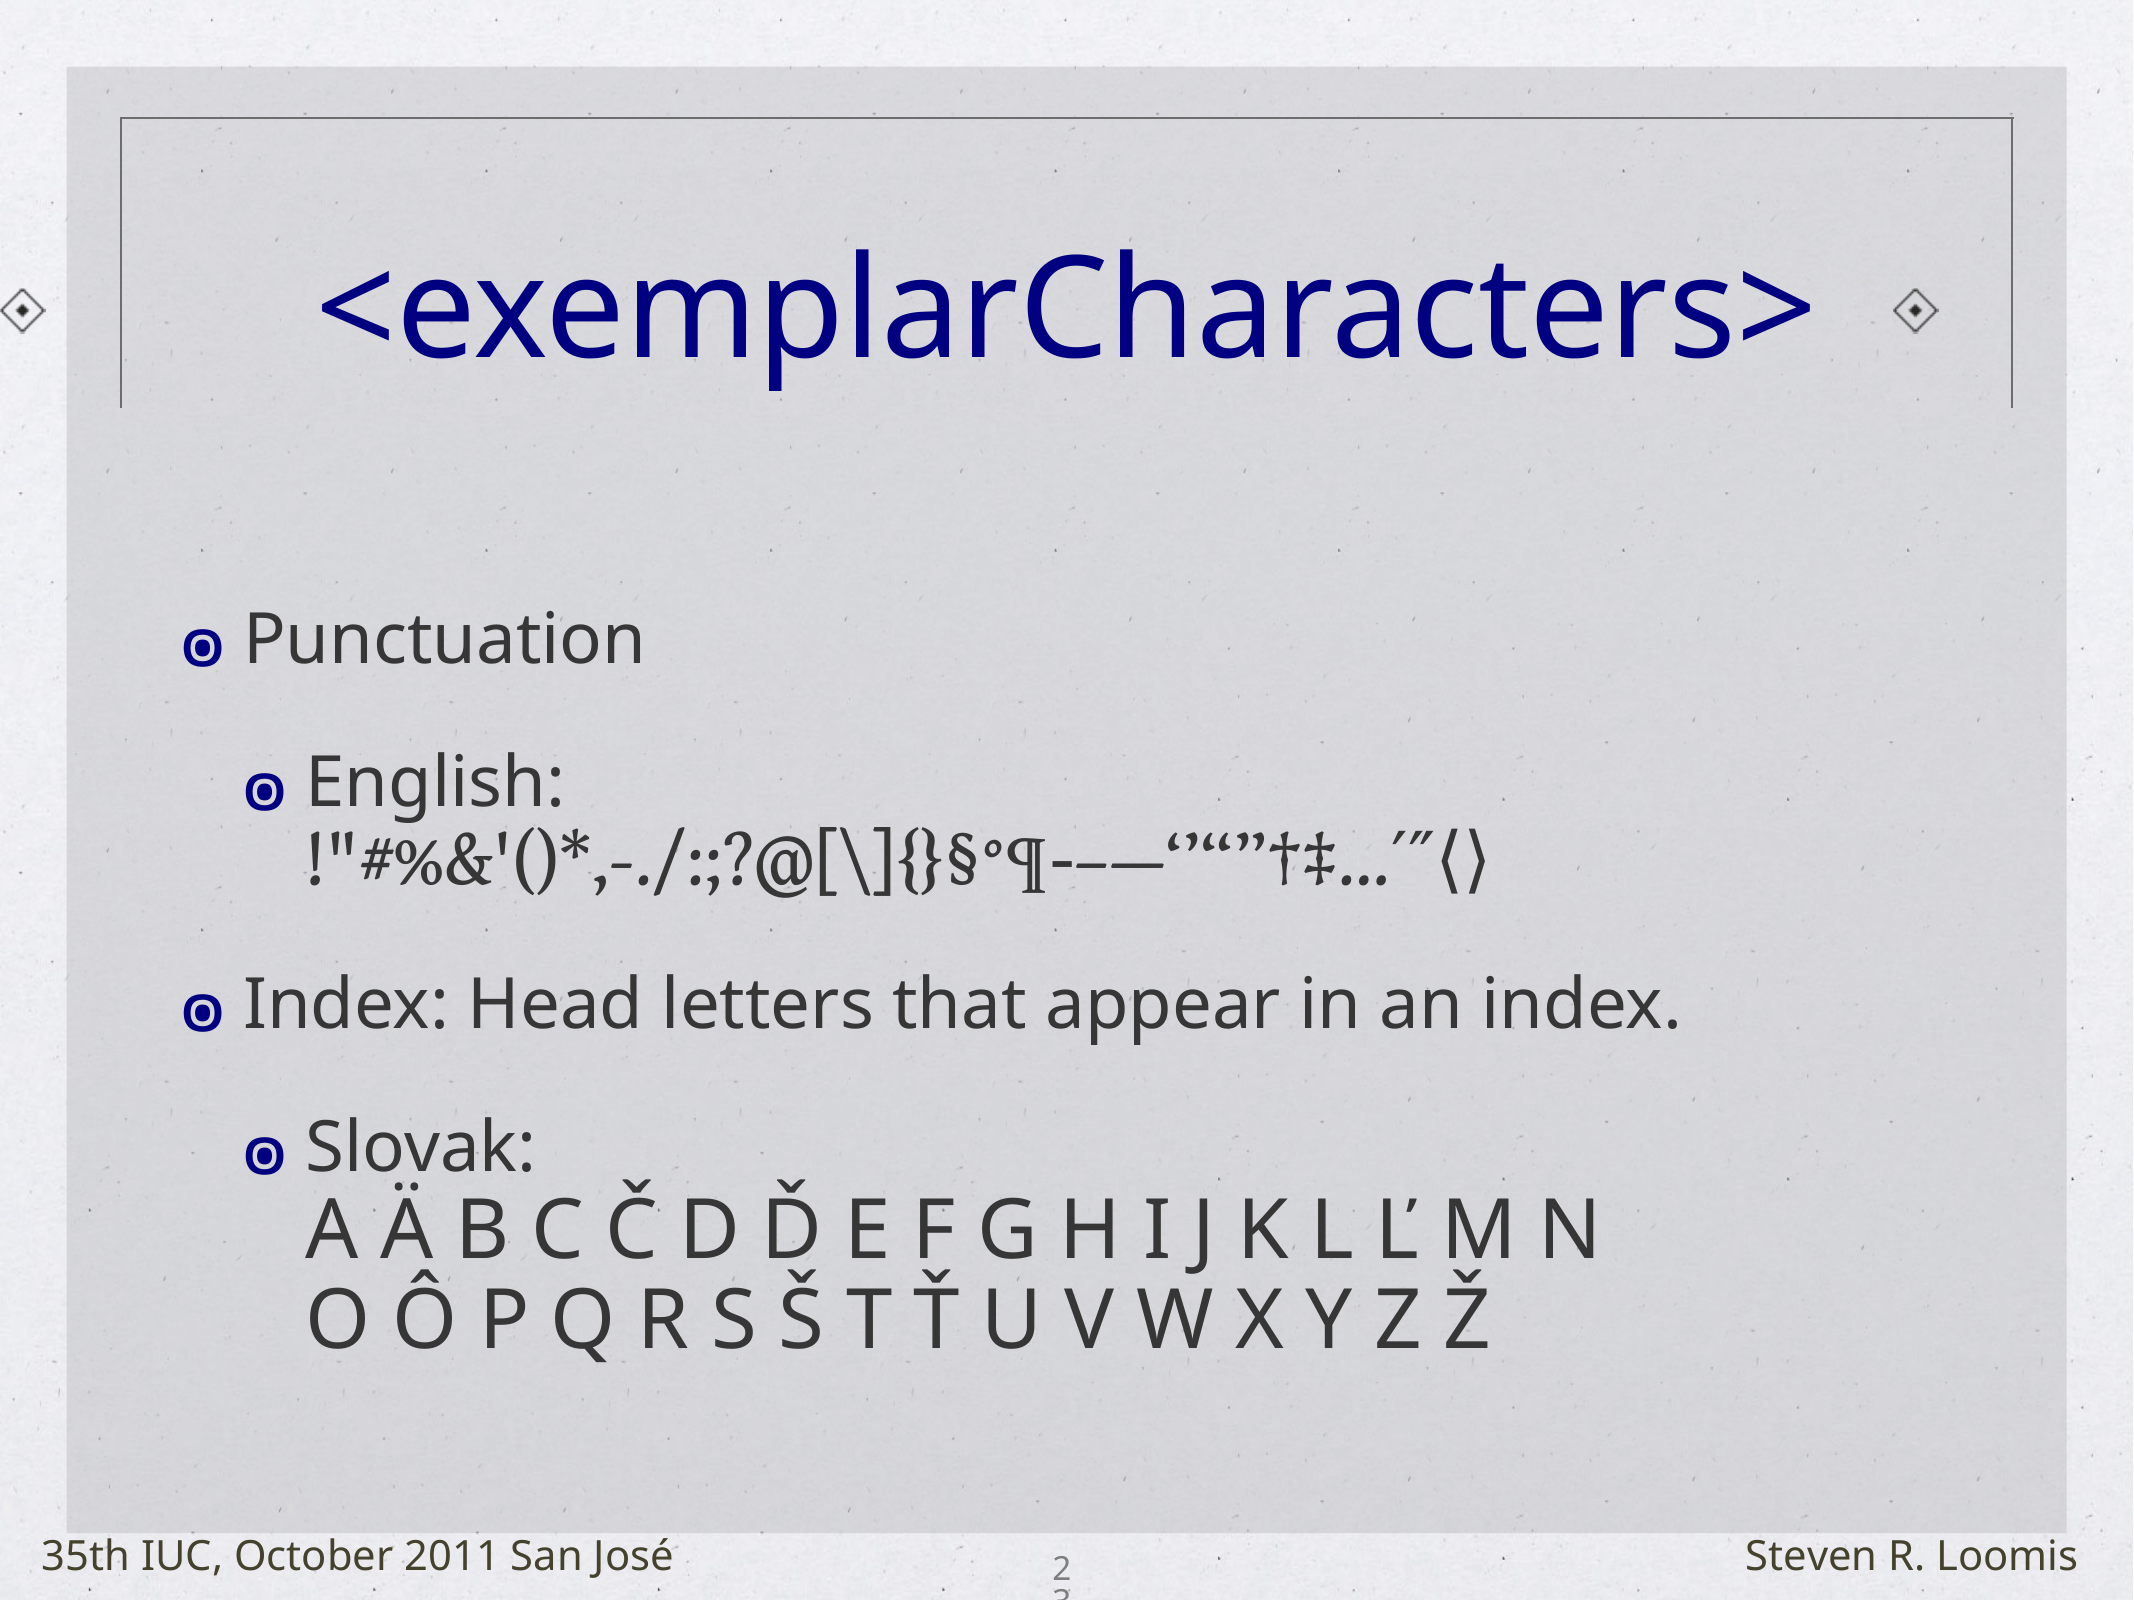

# <exemplarCharacters>
Punctuation
English:
!"#%&'()*,-./:;?@[\]{}§°¶‐–—‘’“”†‡…′″⟨⟩
Index: Head letters that appear in an index.
Slovak:
A Ä B C Č D Ď E F G H I J K L Ľ M N
O Ô P Q R S Š T Ť U V W X Y Z Ž
23